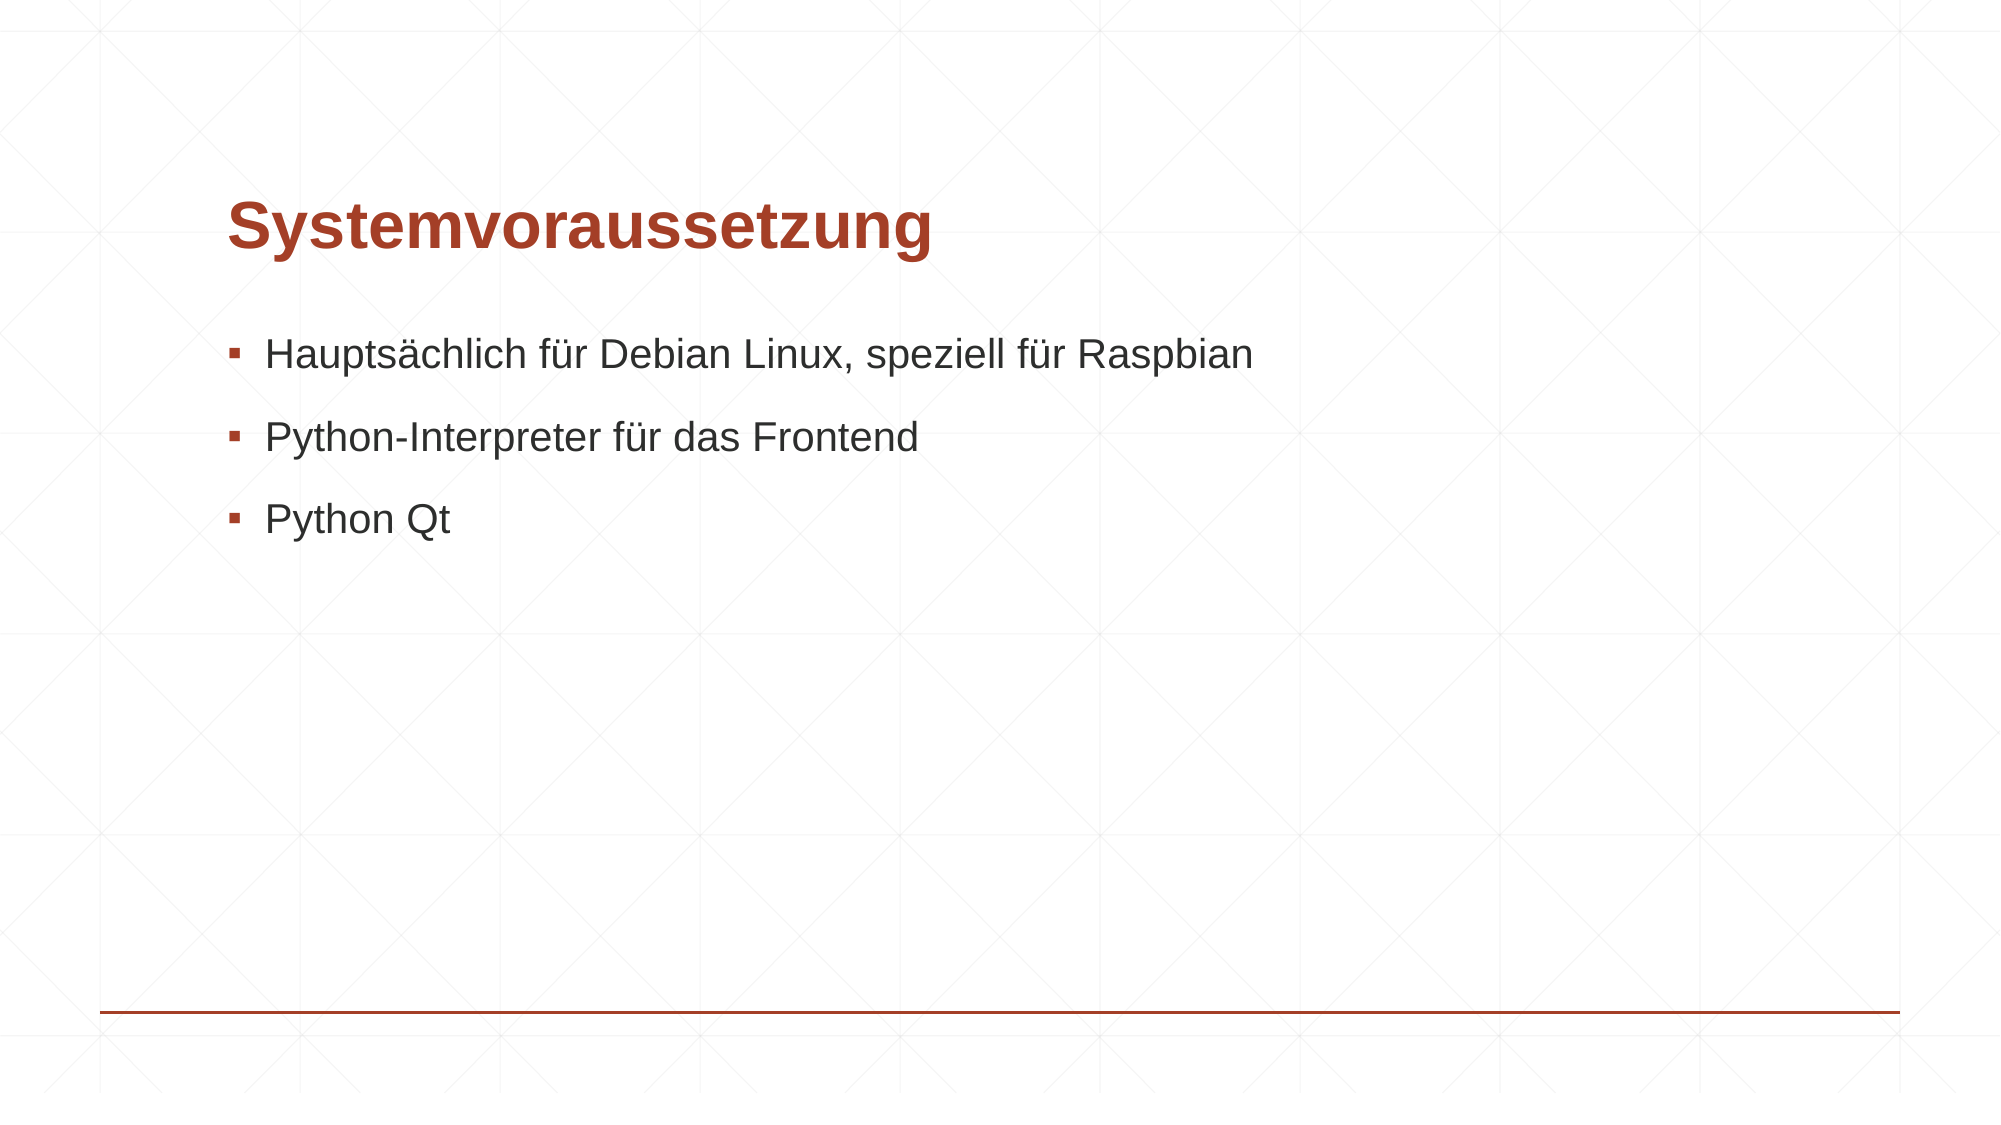

# Systemvoraussetzung
Hauptsächlich für Debian Linux, speziell für Raspbian
Python-Interpreter für das Frontend
Python Qt